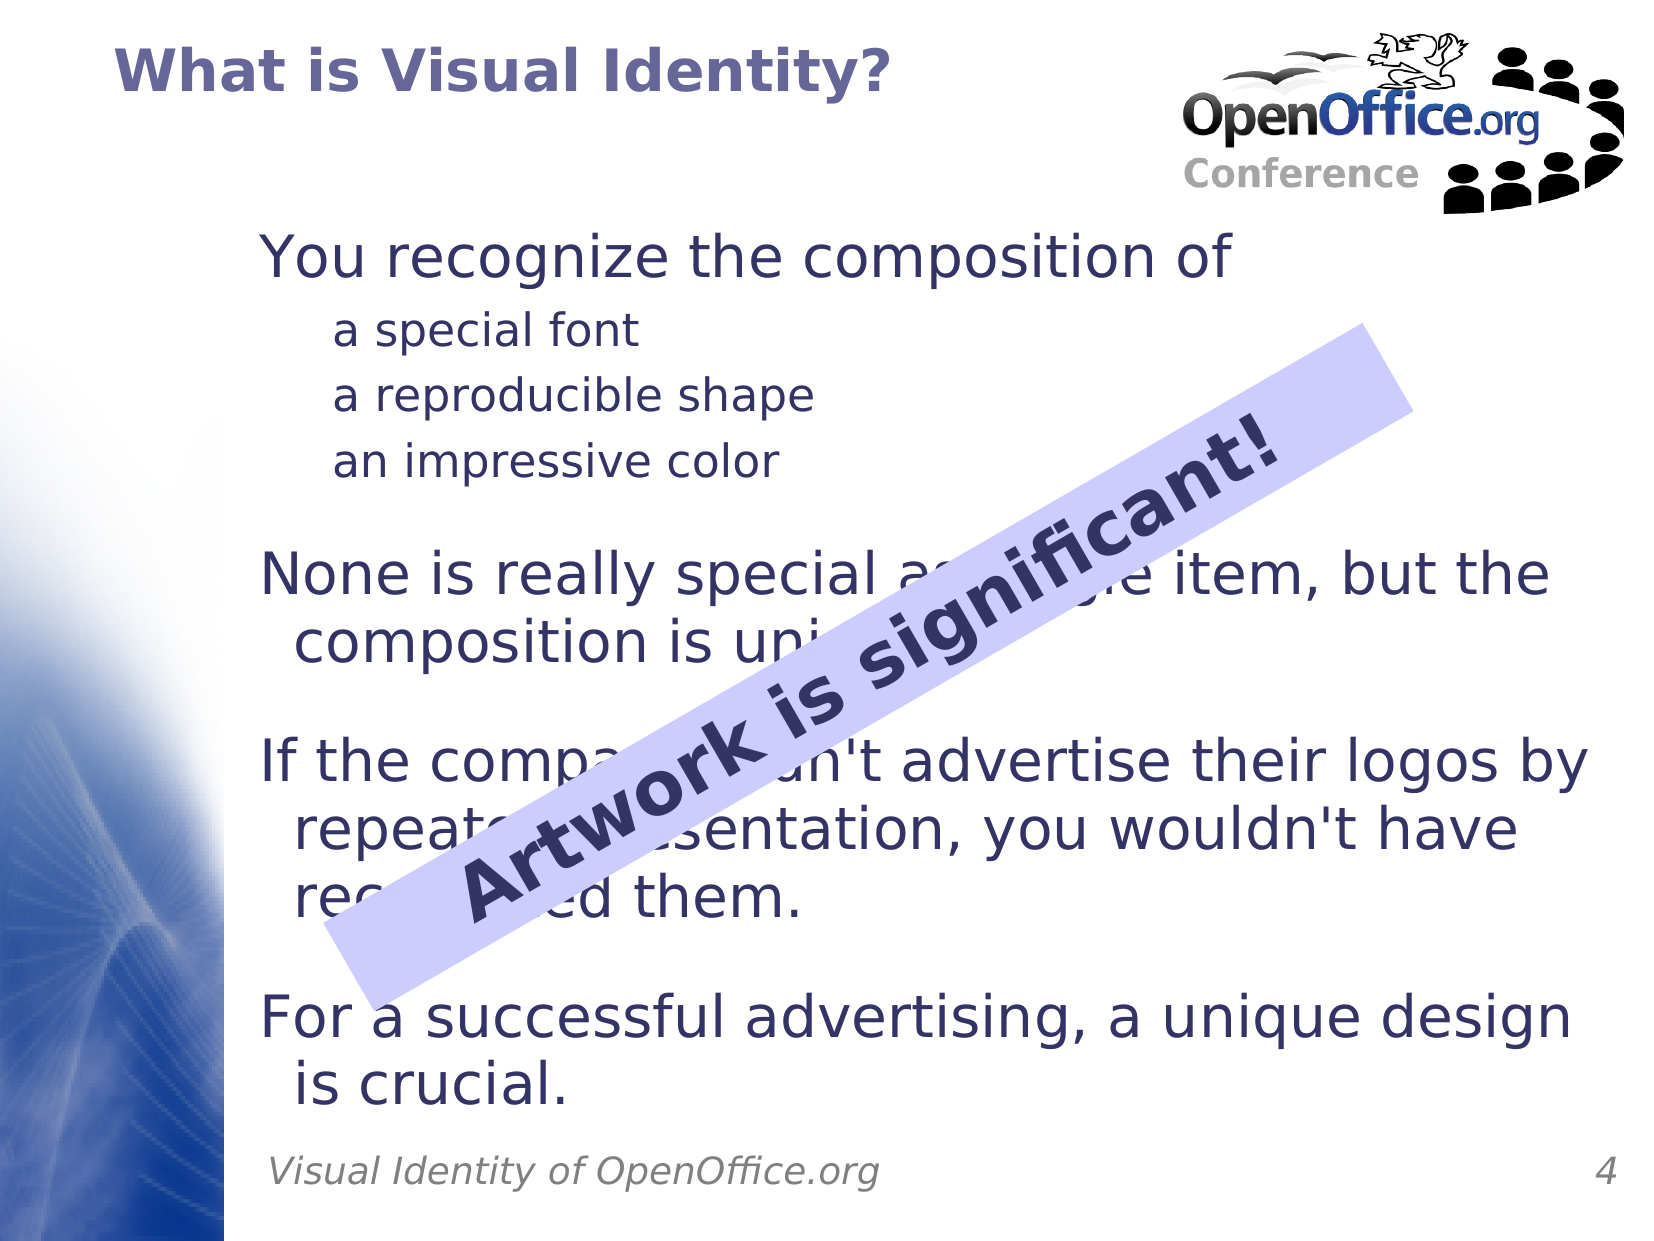

# What is Visual Identity?
 You recognize the composition of
 a special font
 a reproducible shape
 an impressive color
 None is really special as single item, but the composition is unique.
 If the company didn't advertise their logos by repeated presentation, you wouldn't have recognized them.
 For a successful advertising, a unique design is crucial.
Artwork is significant!